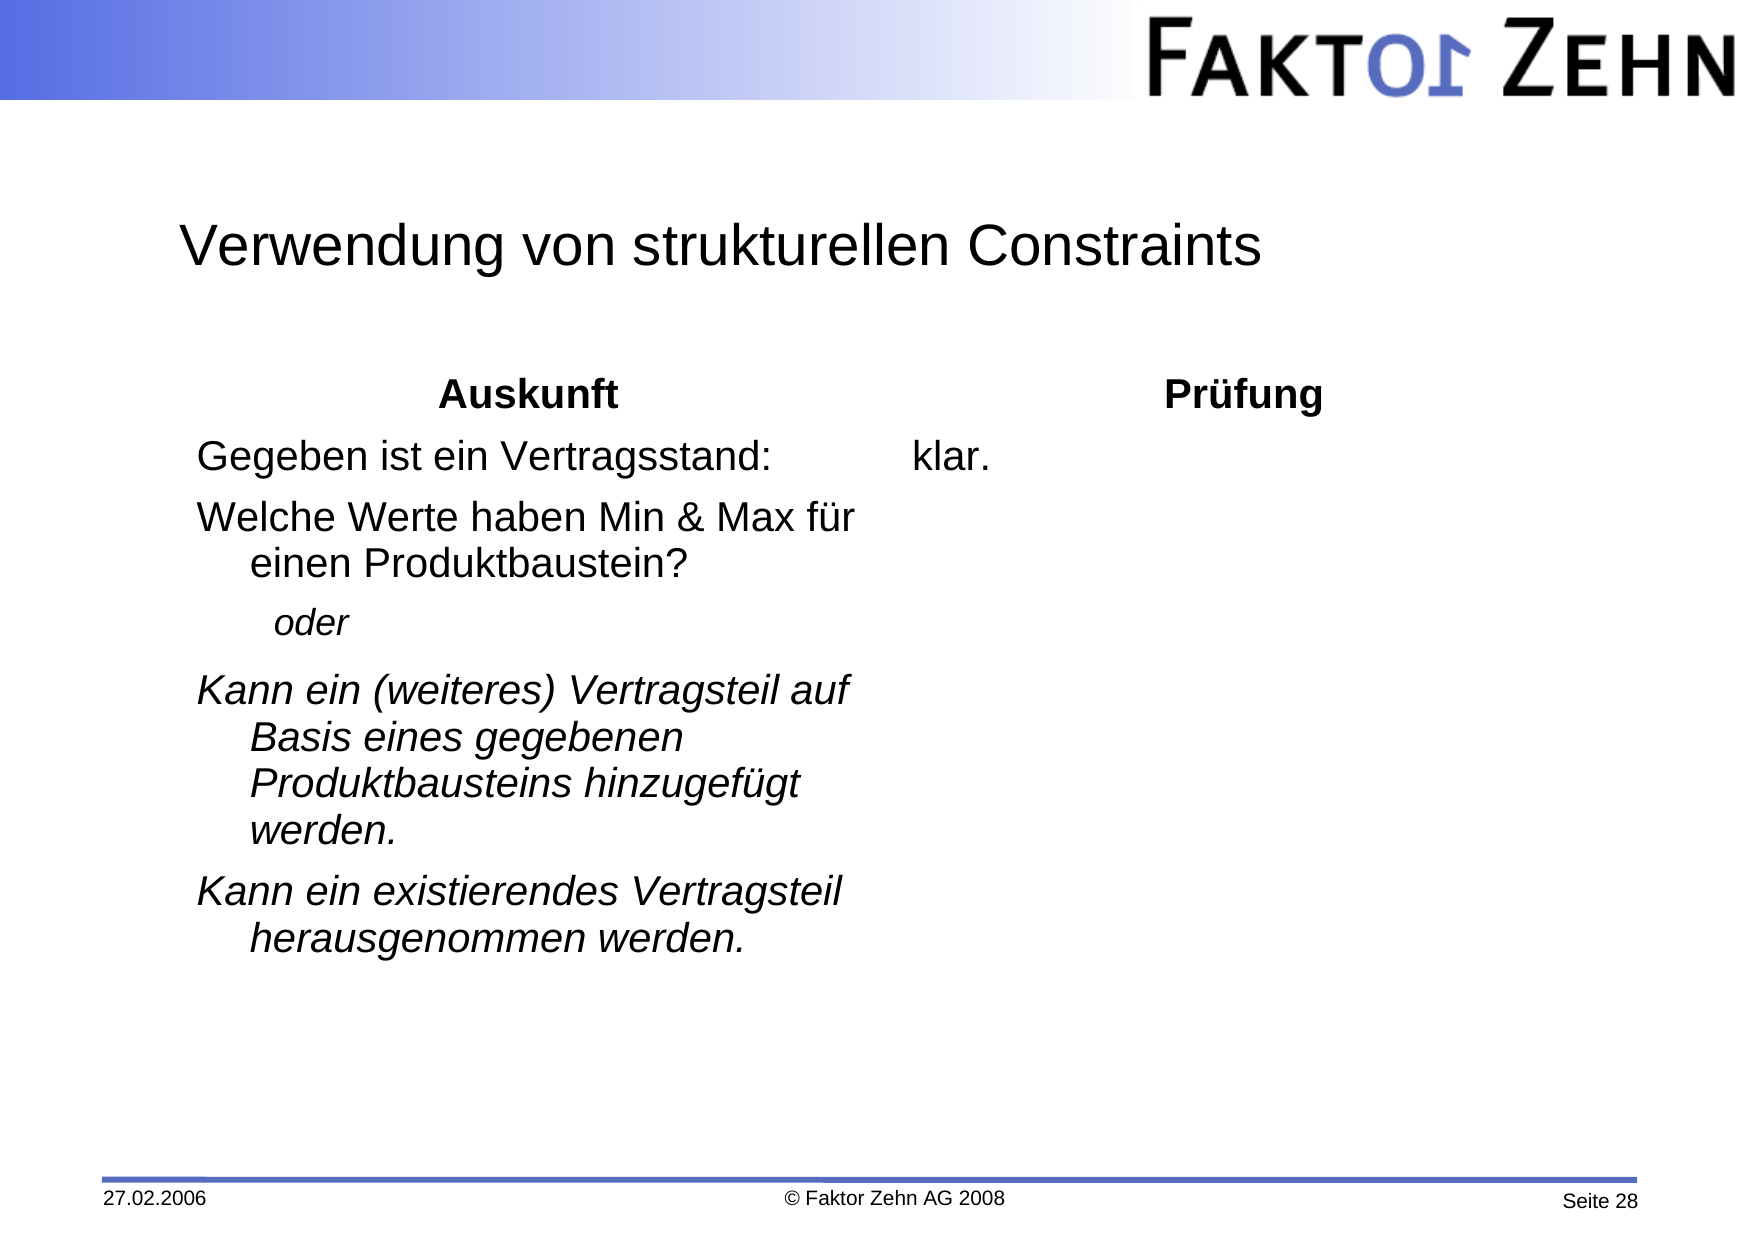

# Verwendung von strukturellen Constraints
Auskunft
Gegeben ist ein Vertragsstand:
Welche Werte haben Min & Max für einen Produktbaustein?
oder
Kann ein (weiteres) Vertragsteil auf Basis eines gegebenen Produktbausteins hinzugefügt werden.
Kann ein existierendes Vertragsteil herausgenommen werden.
Prüfung
klar.